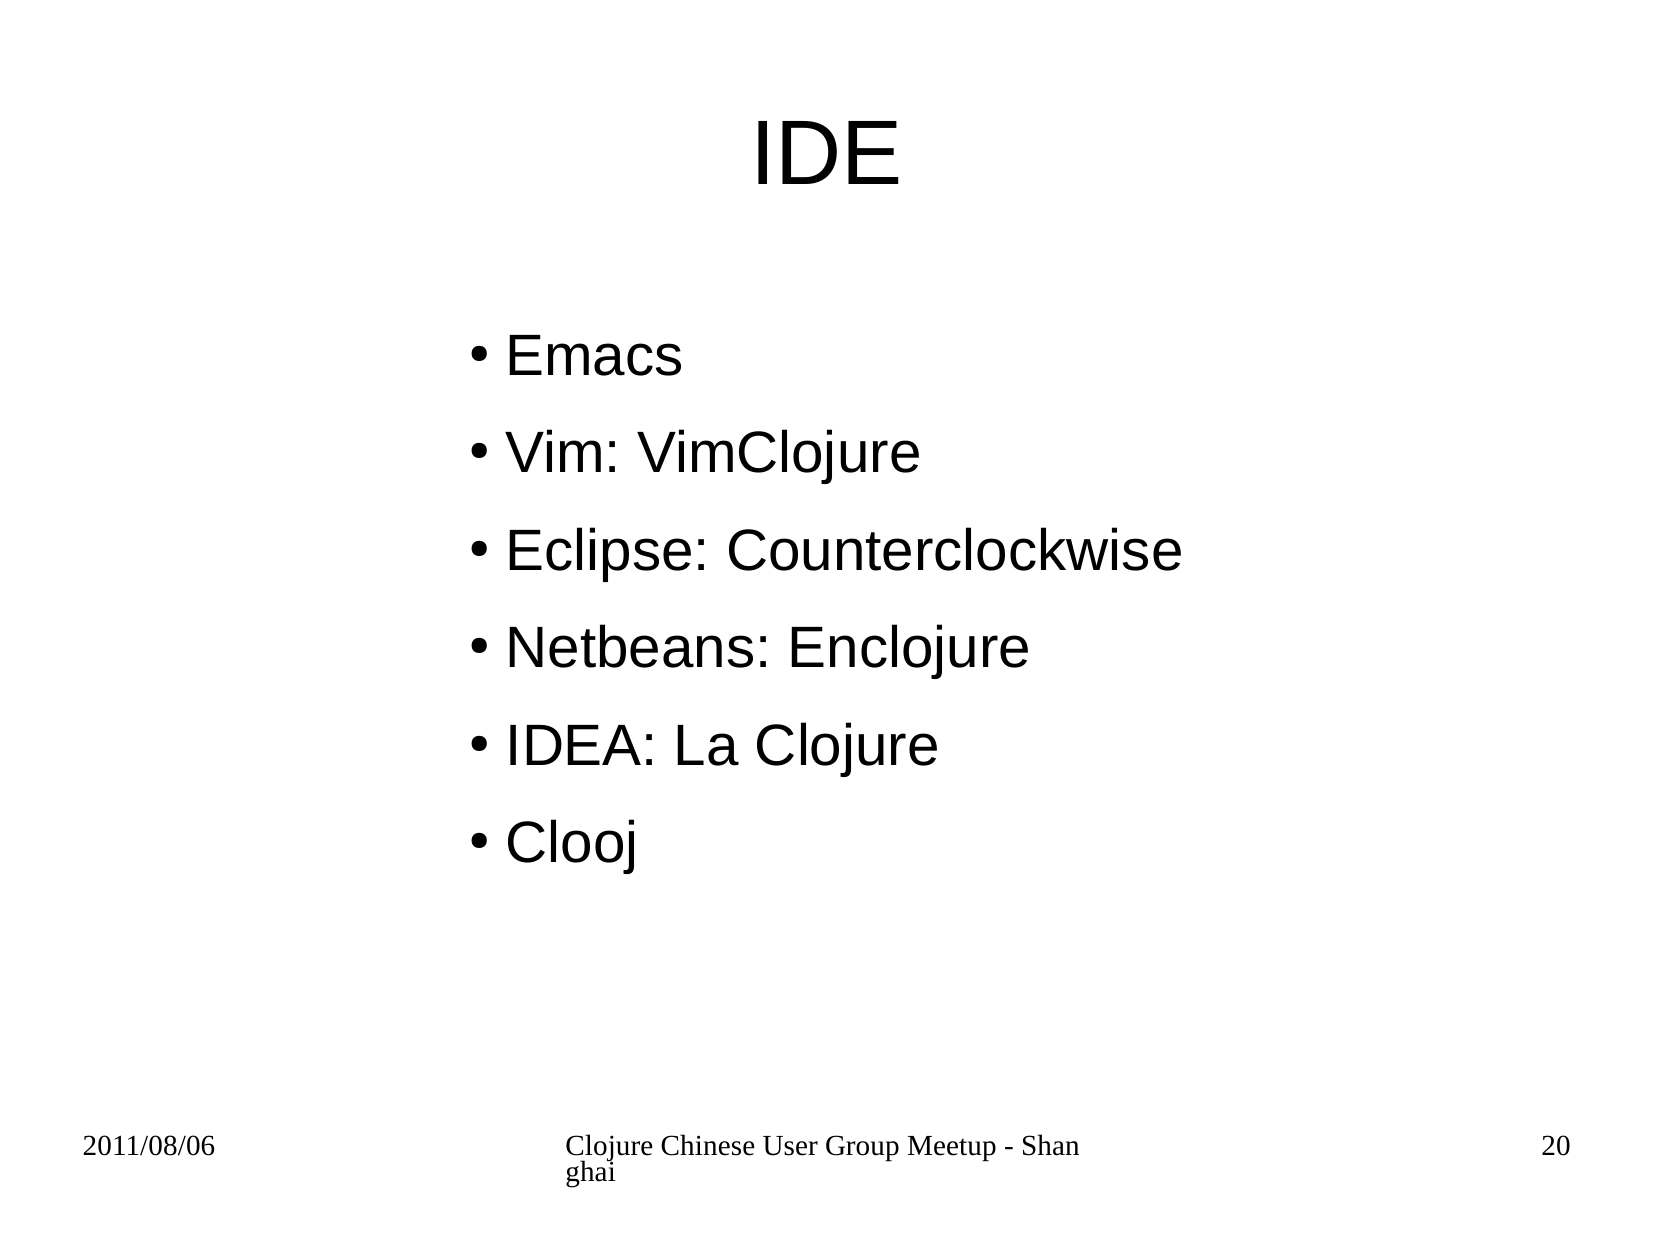

# IDE
 Emacs
 Vim: VimClojure
 Eclipse: Counterclockwise
 Netbeans: Enclojure
 IDEA: La Clojure
 Clooj
2011/08/06
Clojure Chinese User Group Meetup - Shanghai
20